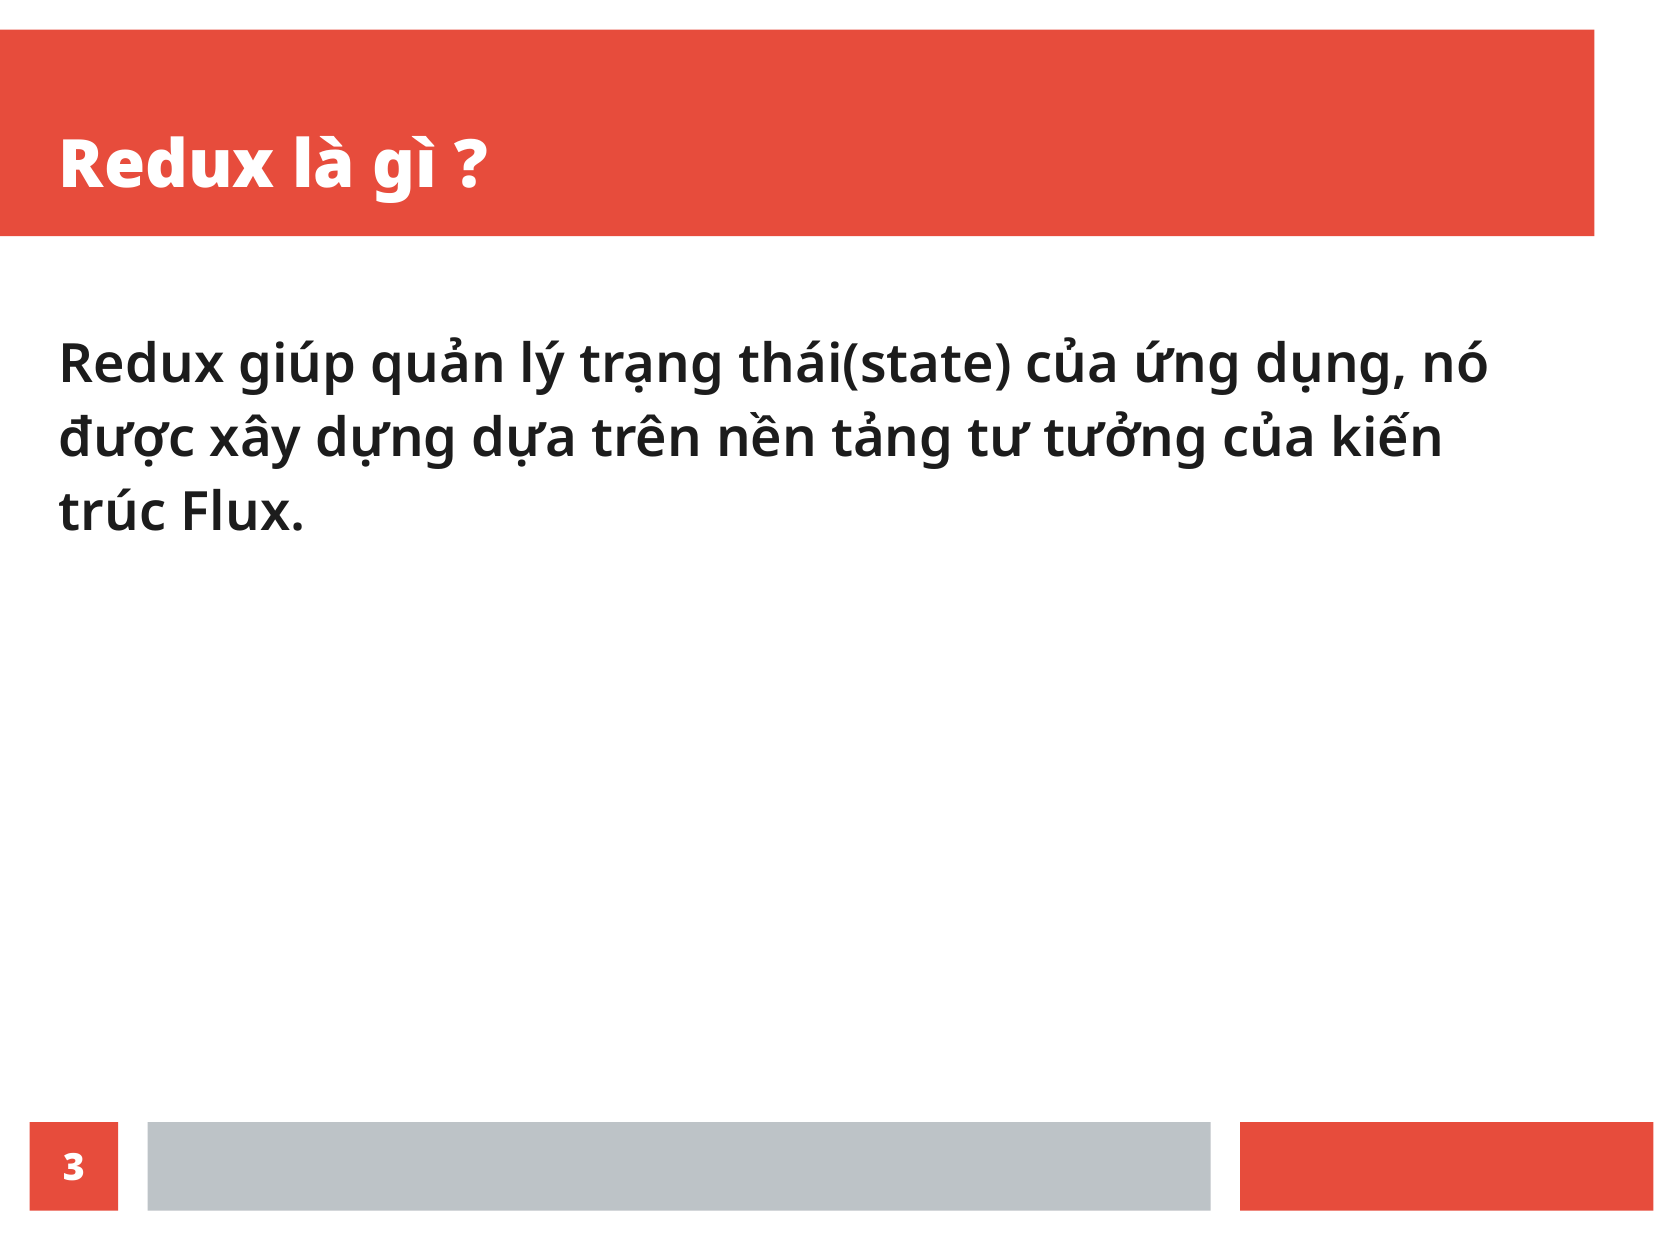

# Redux là gì ?
Redux giúp quản lý trạng thái(state) của ứng dụng, nó được xây dựng dựa trên nền tảng tư tưởng của kiến trúc Flux.
3